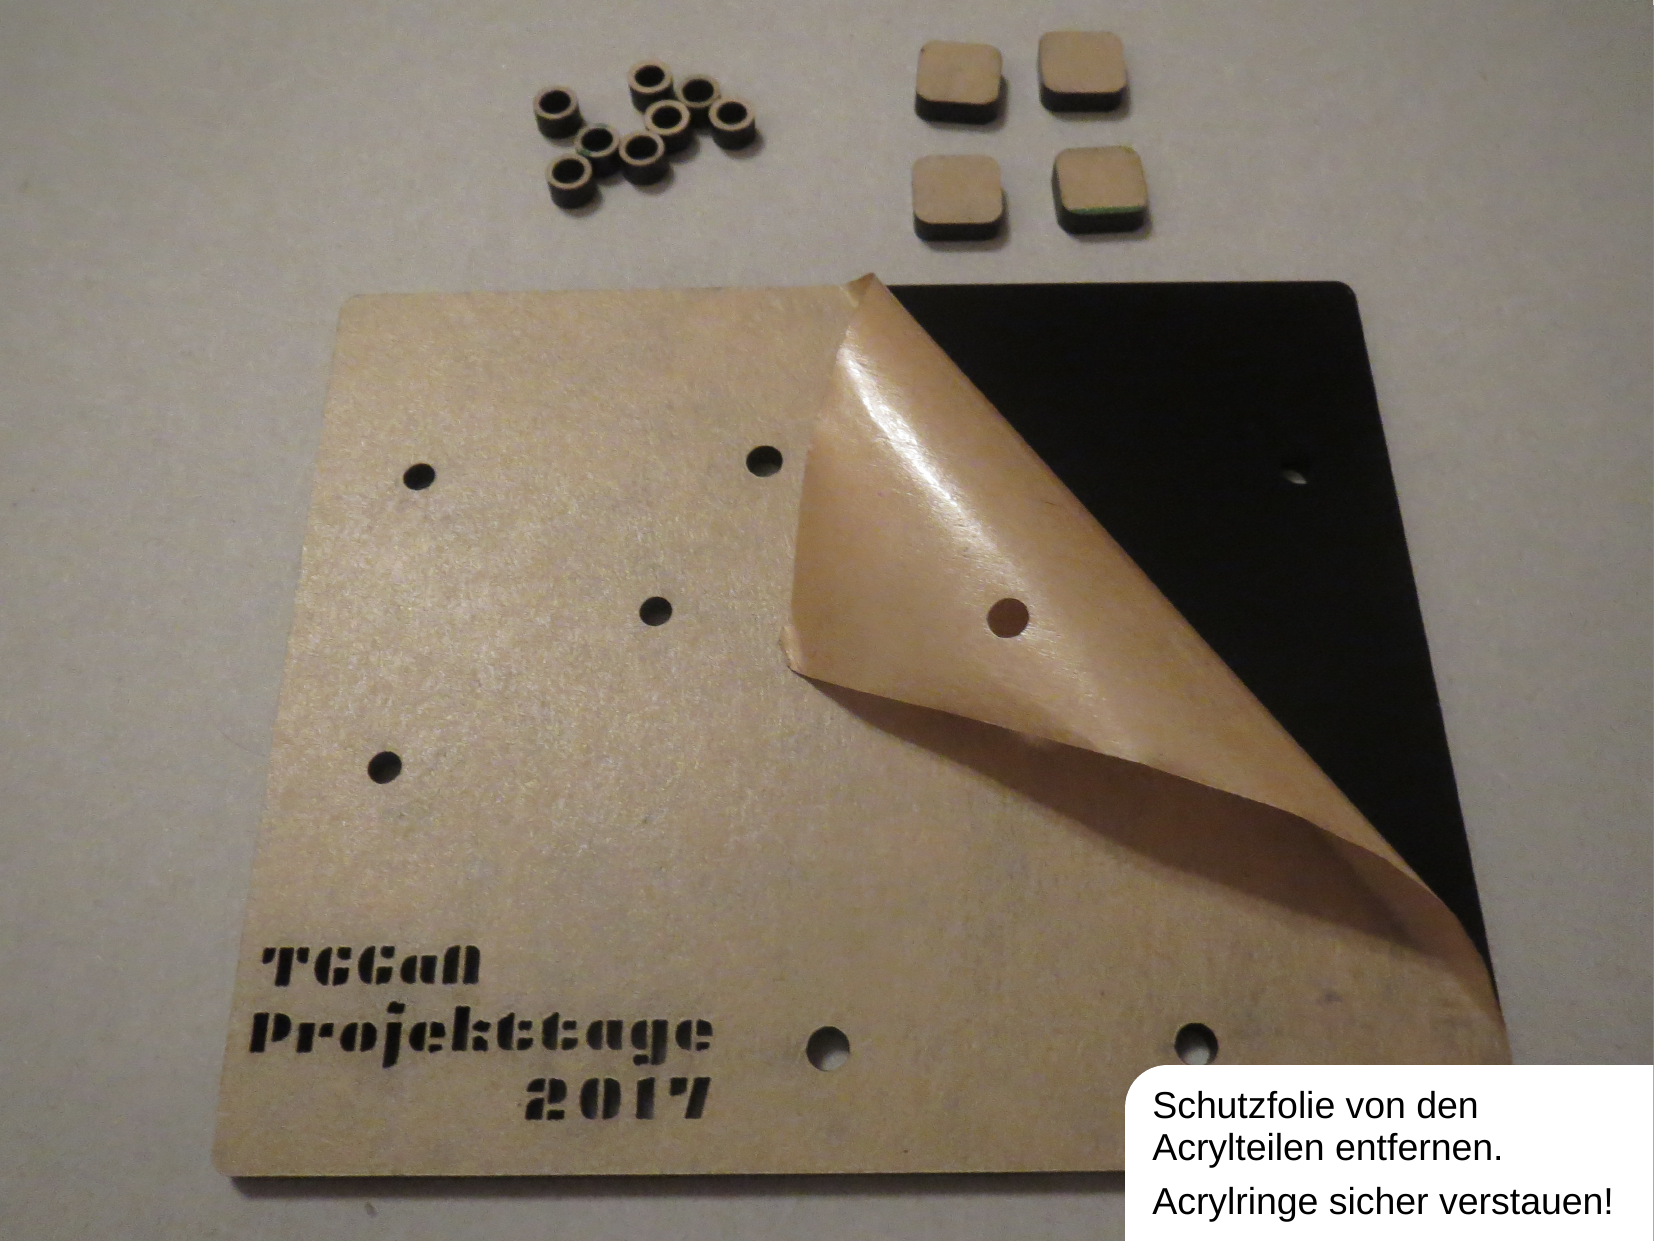

Schutzfolie von den Acrylteilen entfernen.
Acrylringe sicher verstauen!